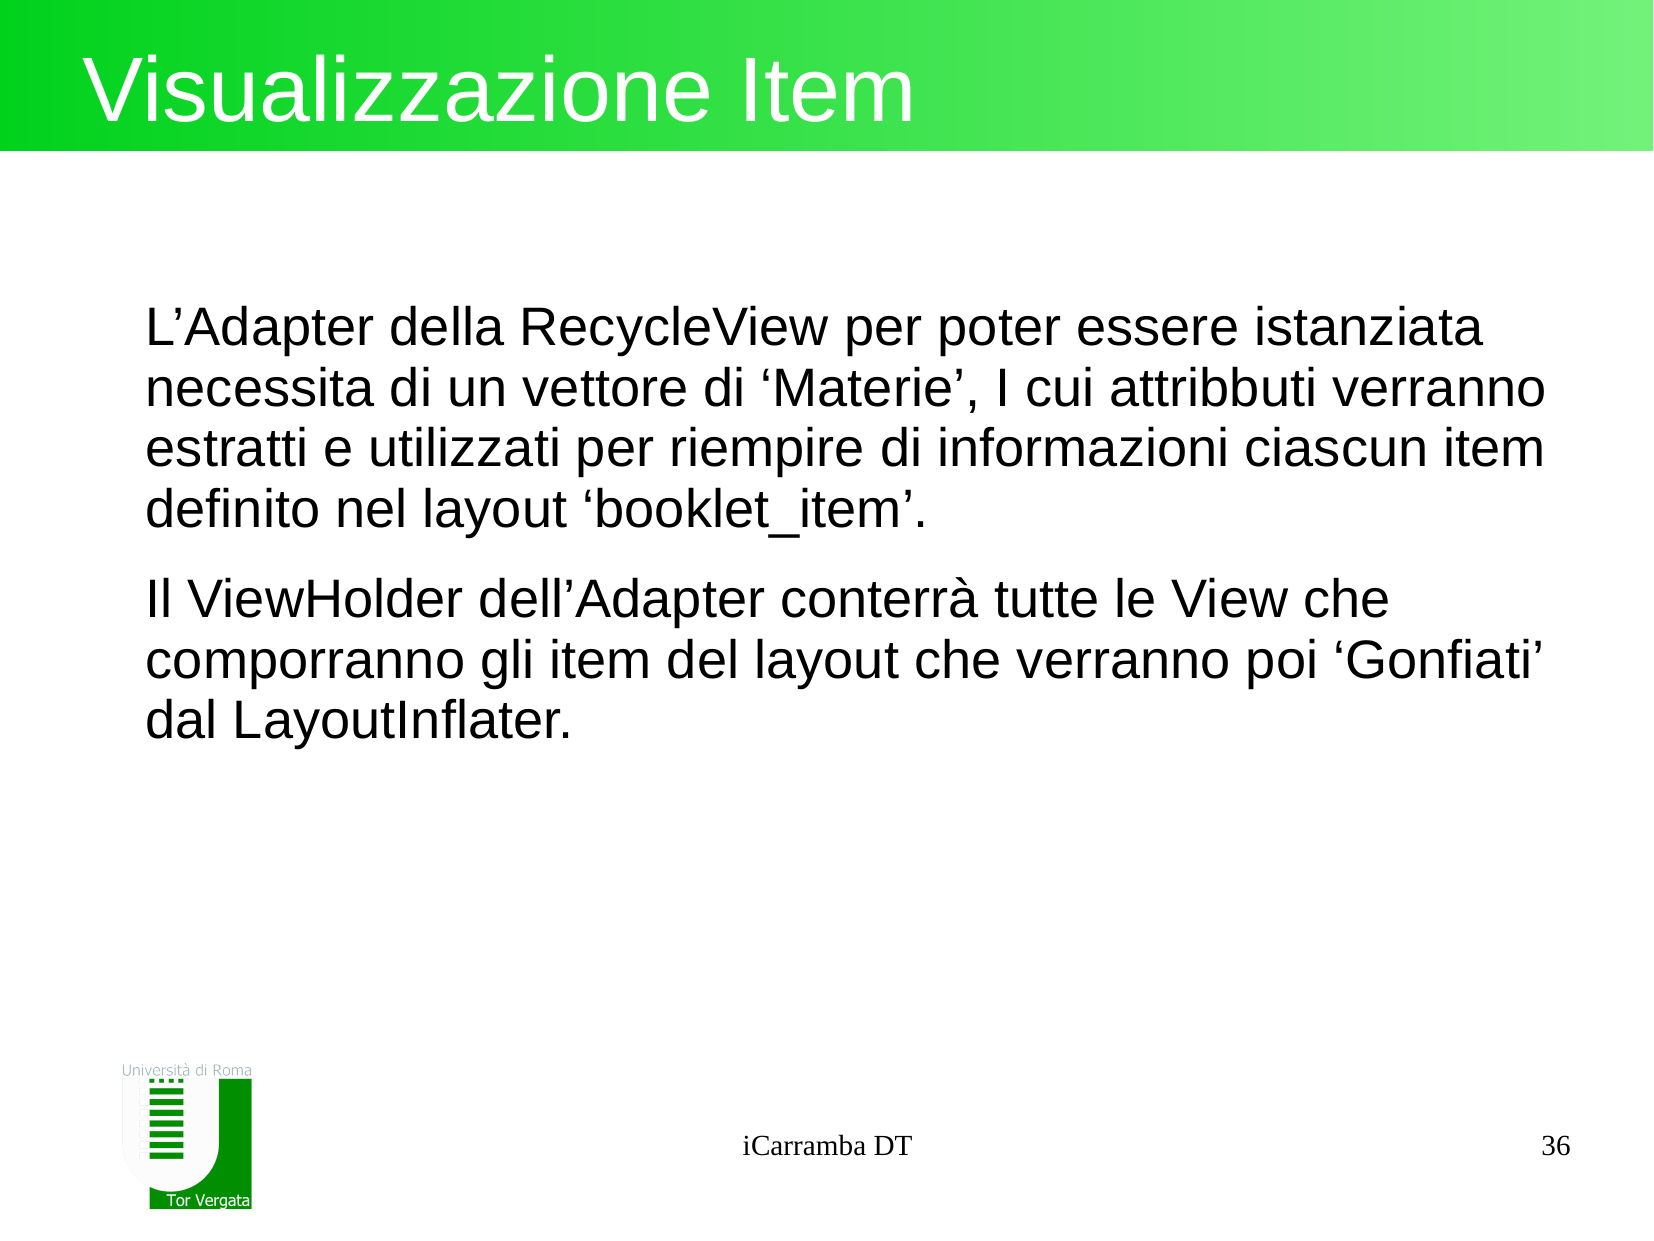

# Visualizzazione Item
L’Adapter della RecycleView per poter essere istanziata necessita di un vettore di ‘Materie’, I cui attribbuti verranno estratti e utilizzati per riempire di informazioni ciascun item definito nel layout ‘booklet_item’.
Il ViewHolder dell’Adapter conterrà tutte le View che comporranno gli item del layout che verranno poi ‘Gonfiati’ dal LayoutInflater.
36